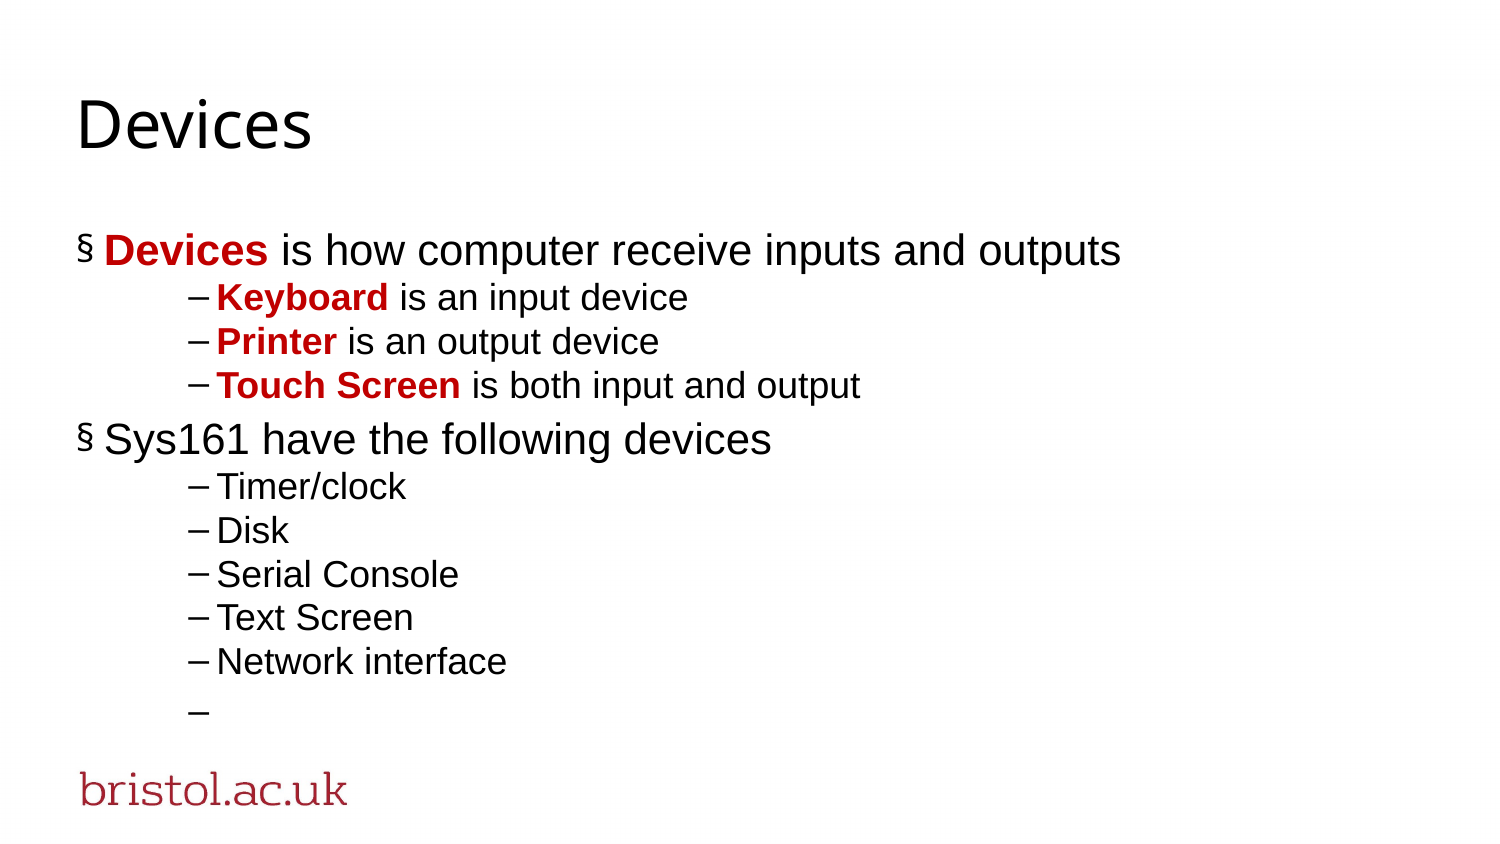

# Devices
Devices is how computer receive inputs and outputs
Keyboard is an input device
Printer is an output device
Touch Screen is both input and output
Sys161 have the following devices
Timer/clock
Disk
Serial Console
Text Screen
Network interface